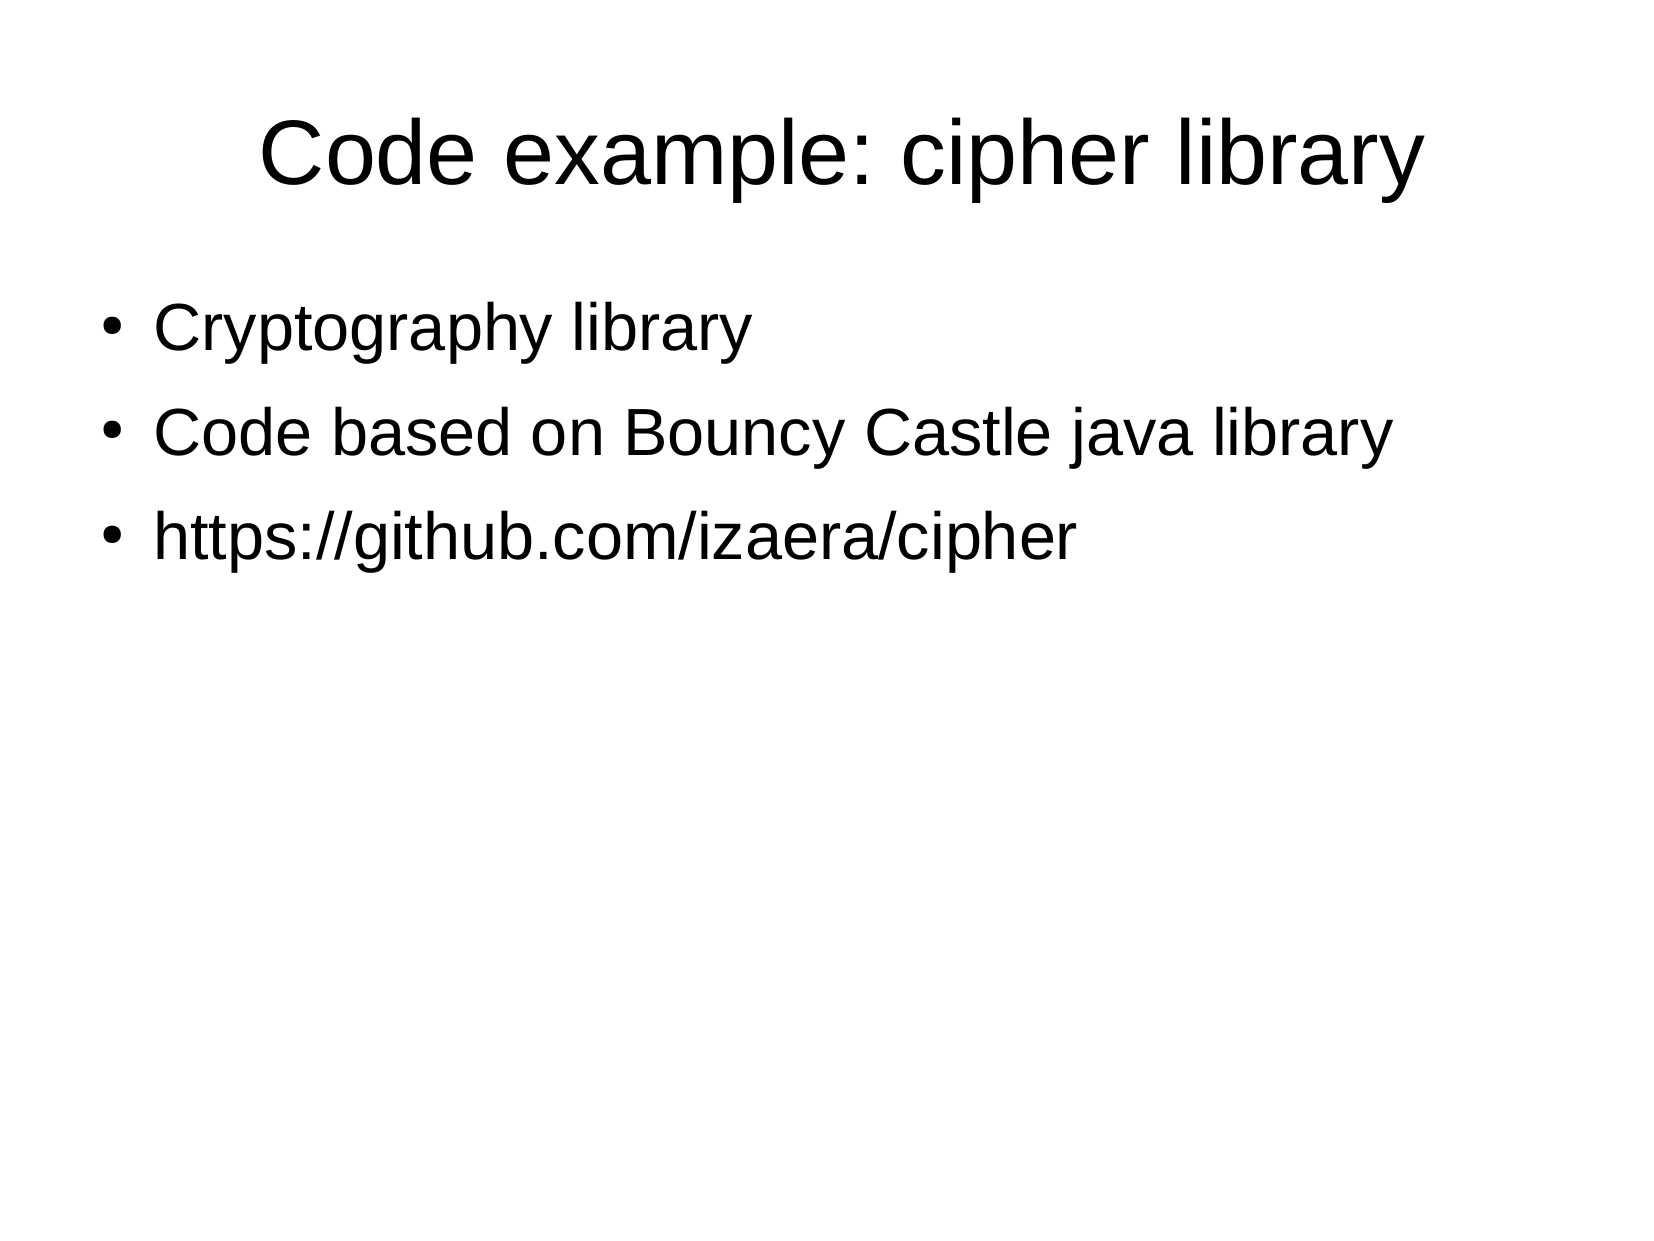

# Code example: cipher library
Cryptography library
Code based on Bouncy Castle java library
https://github.com/izaera/cipher